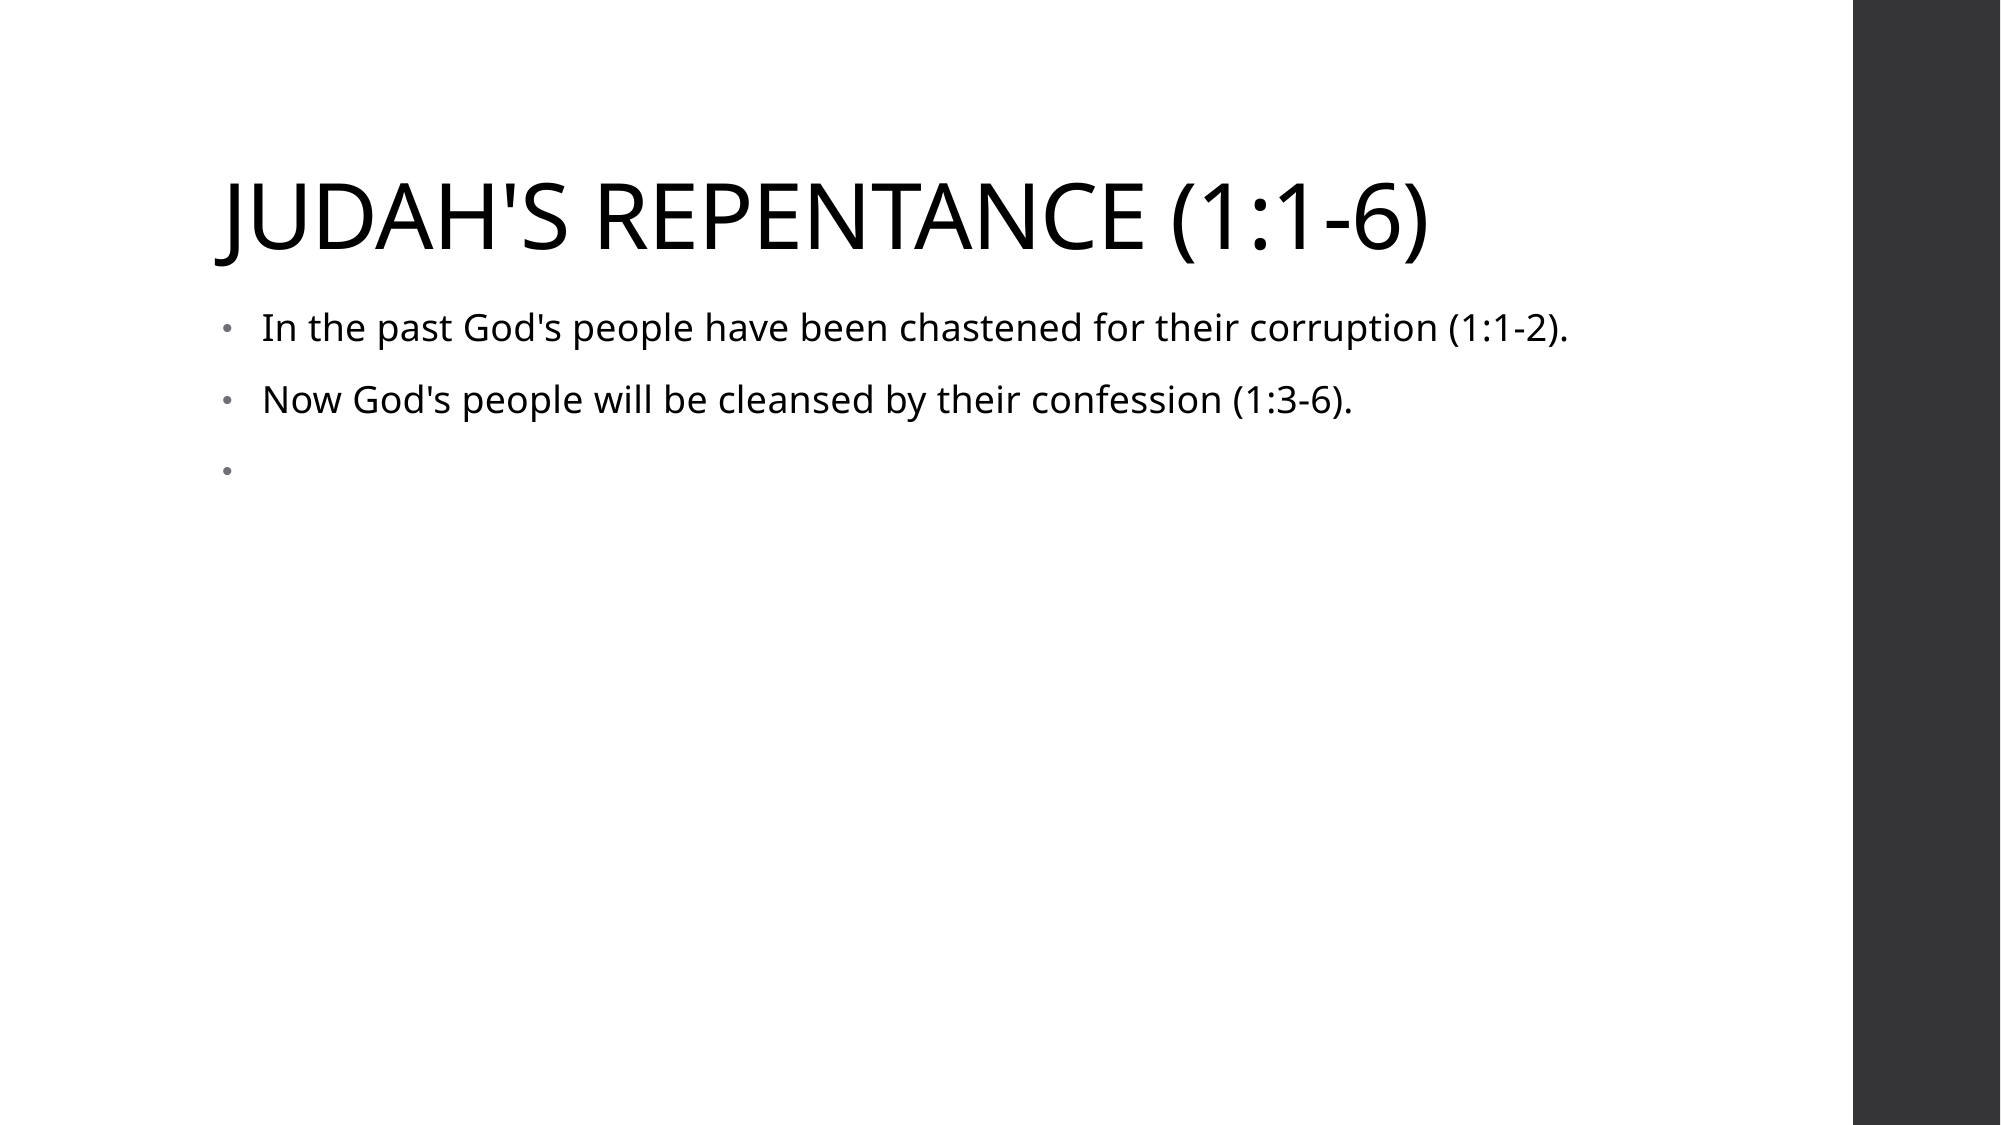

# JUDAH'S REPENTANCE (1:1-6)
 In the past God's people have been chastened for their corruption (1:1-2).
 Now God's people will be cleansed by their confession (1:3-6).